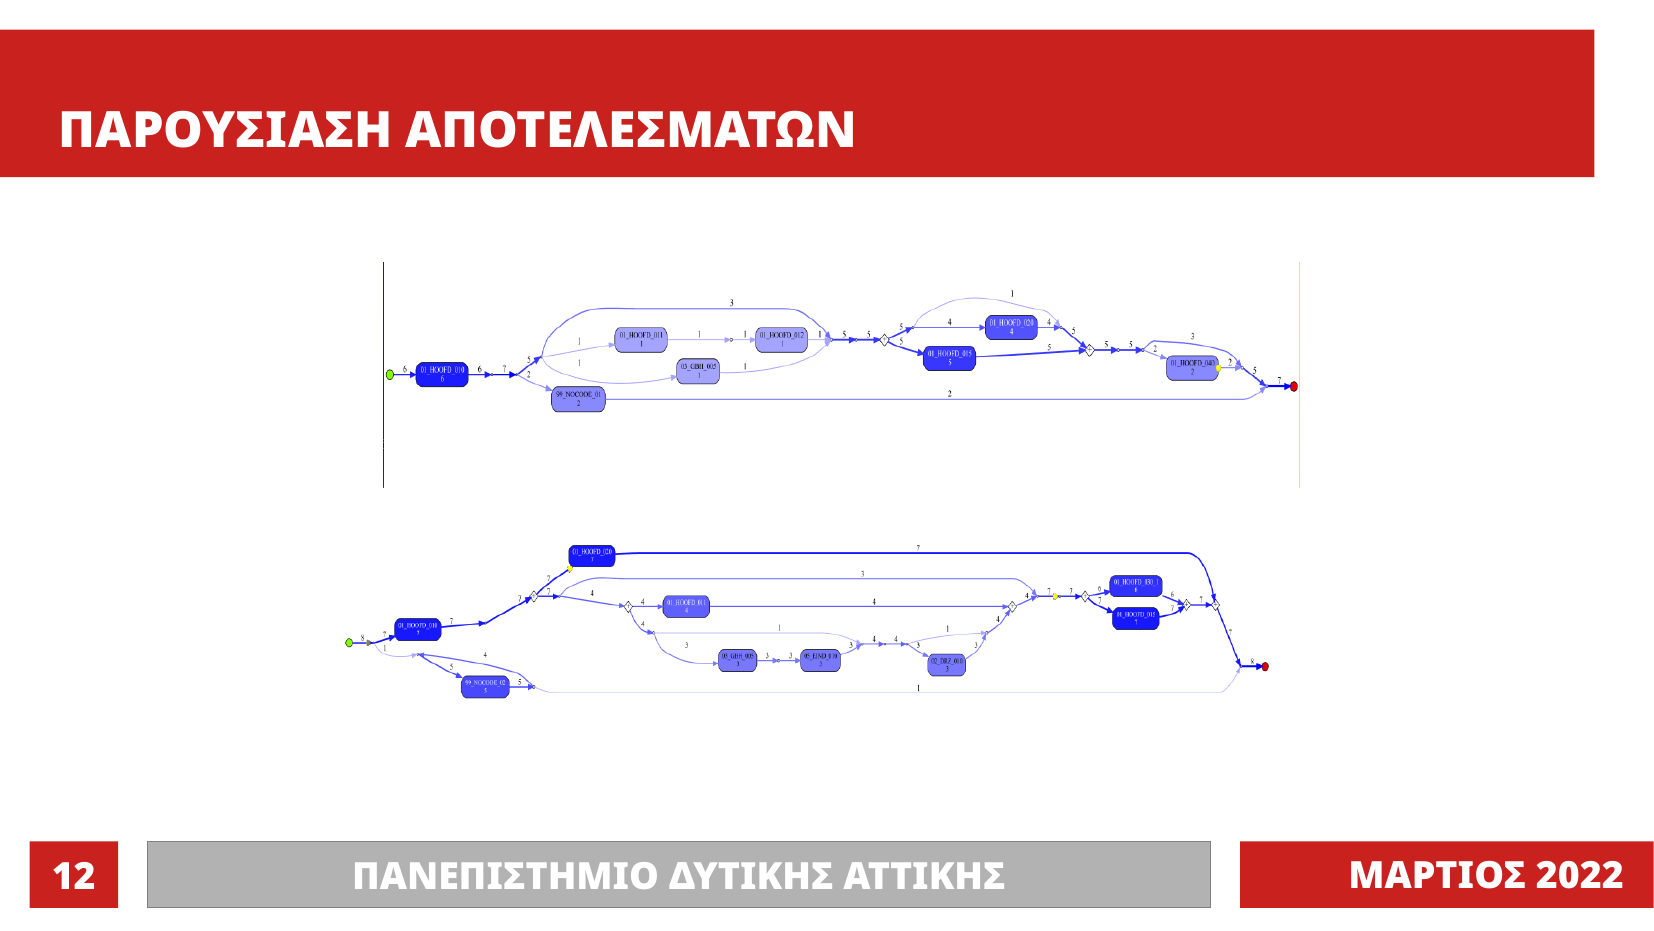

# ΠΑΡΟΥΣΙΑΣΗ ΑΠΟΤΕΛΕΣΜΑΤΩΝ
12
ΠΑΝΕΠΙΣΤΗΜΙΟ ΔΥΤΙΚΗΣ ΑΤΤΙΚΗΣ
ΜΑΡΤΙΟΣ 2022